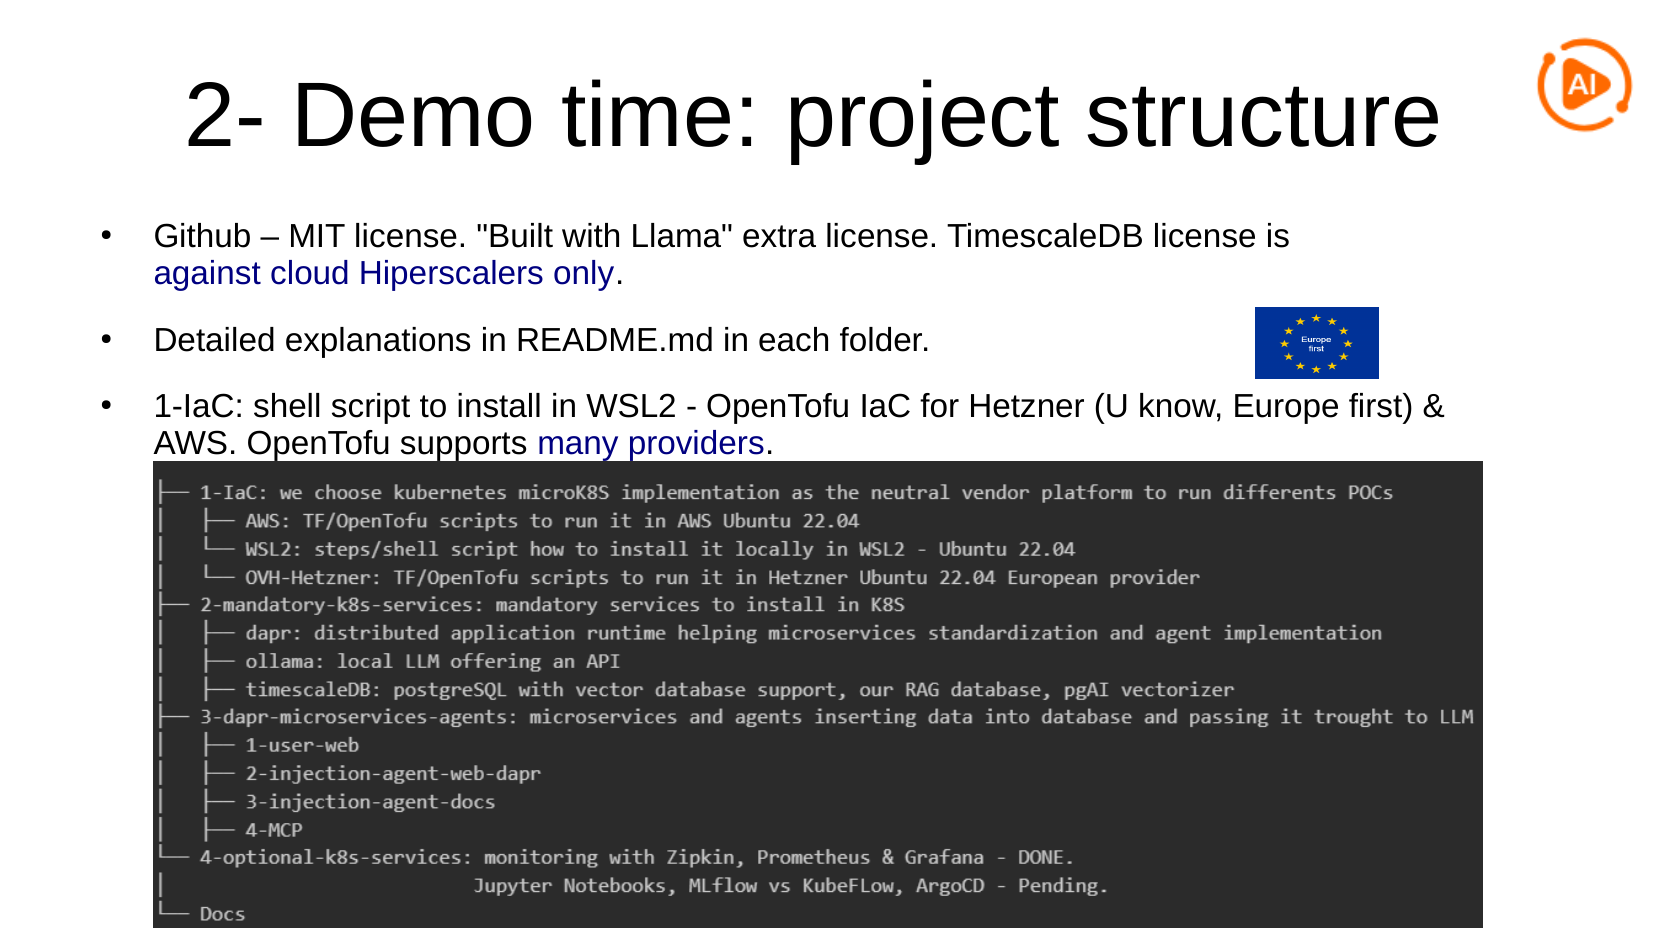

# 2- Demo time: project structure
Github – MIT license. "Built with Llama" extra license. TimescaleDB license is against cloud Hiperscalers only.
Detailed explanations in README.md in each folder.
1-IaC: shell script to install in WSL2 - OpenTofu IaC for Hetzner (U know, Europe first) & AWS. OpenTofu supports many providers.